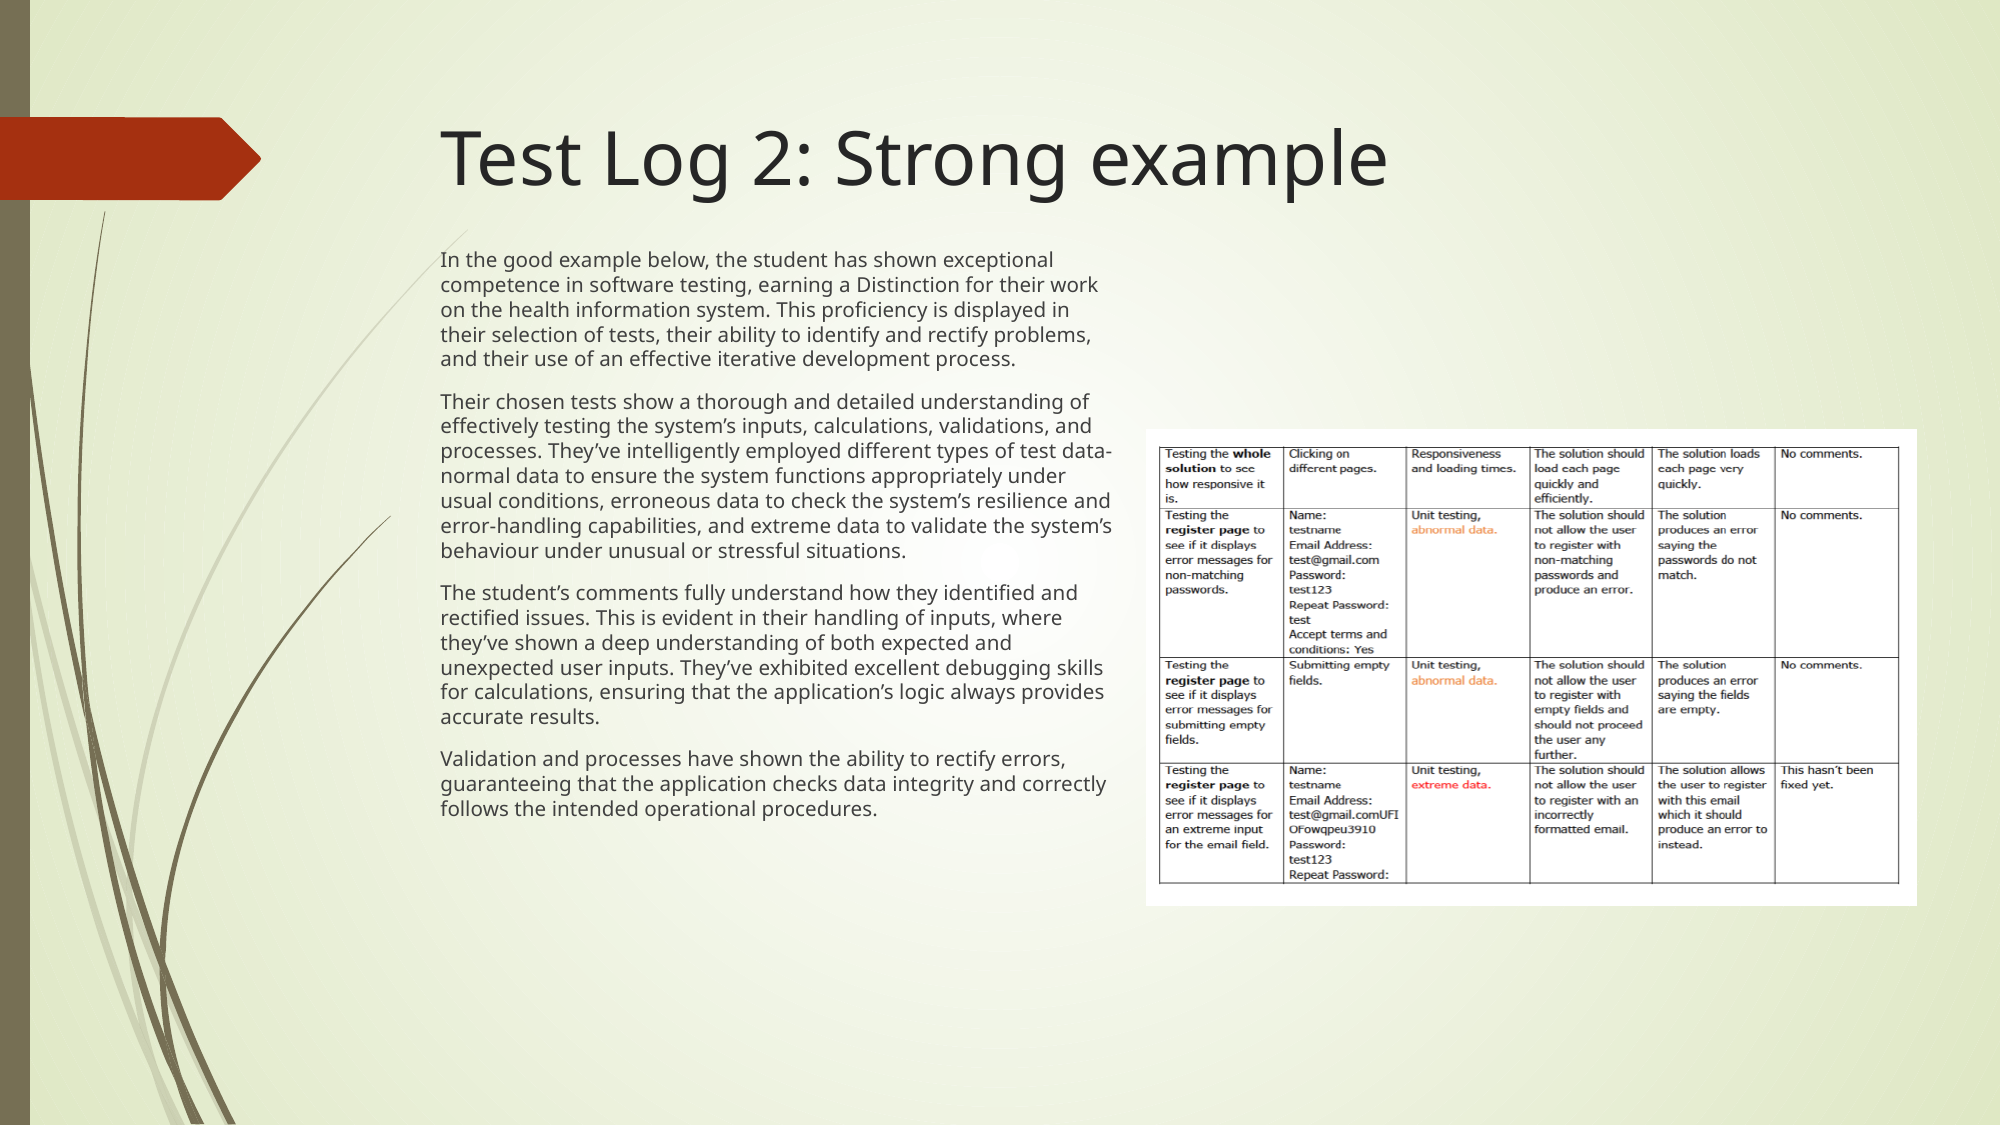

# Test Log 2: Strong example
In the good example below, the student has shown exceptional competence in software testing, earning a Distinction for their work on the health information system. This proficiency is displayed in their selection of tests, their ability to identify and rectify problems, and their use of an effective iterative development process.
Their chosen tests show a thorough and detailed understanding of effectively testing the system’s inputs, calculations, validations, and processes. They’ve intelligently employed different types of test data- normal data to ensure the system functions appropriately under usual conditions, erroneous data to check the system’s resilience and error-handling capabilities, and extreme data to validate the system’s behaviour under unusual or stressful situations.
The student’s comments fully understand how they identified and rectified issues. This is evident in their handling of inputs, where they’ve shown a deep understanding of both expected and unexpected user inputs. They’ve exhibited excellent debugging skills for calculations, ensuring that the application’s logic always provides accurate results.
Validation and processes have shown the ability to rectify errors, guaranteeing that the application checks data integrity and correctly follows the intended operational procedures.